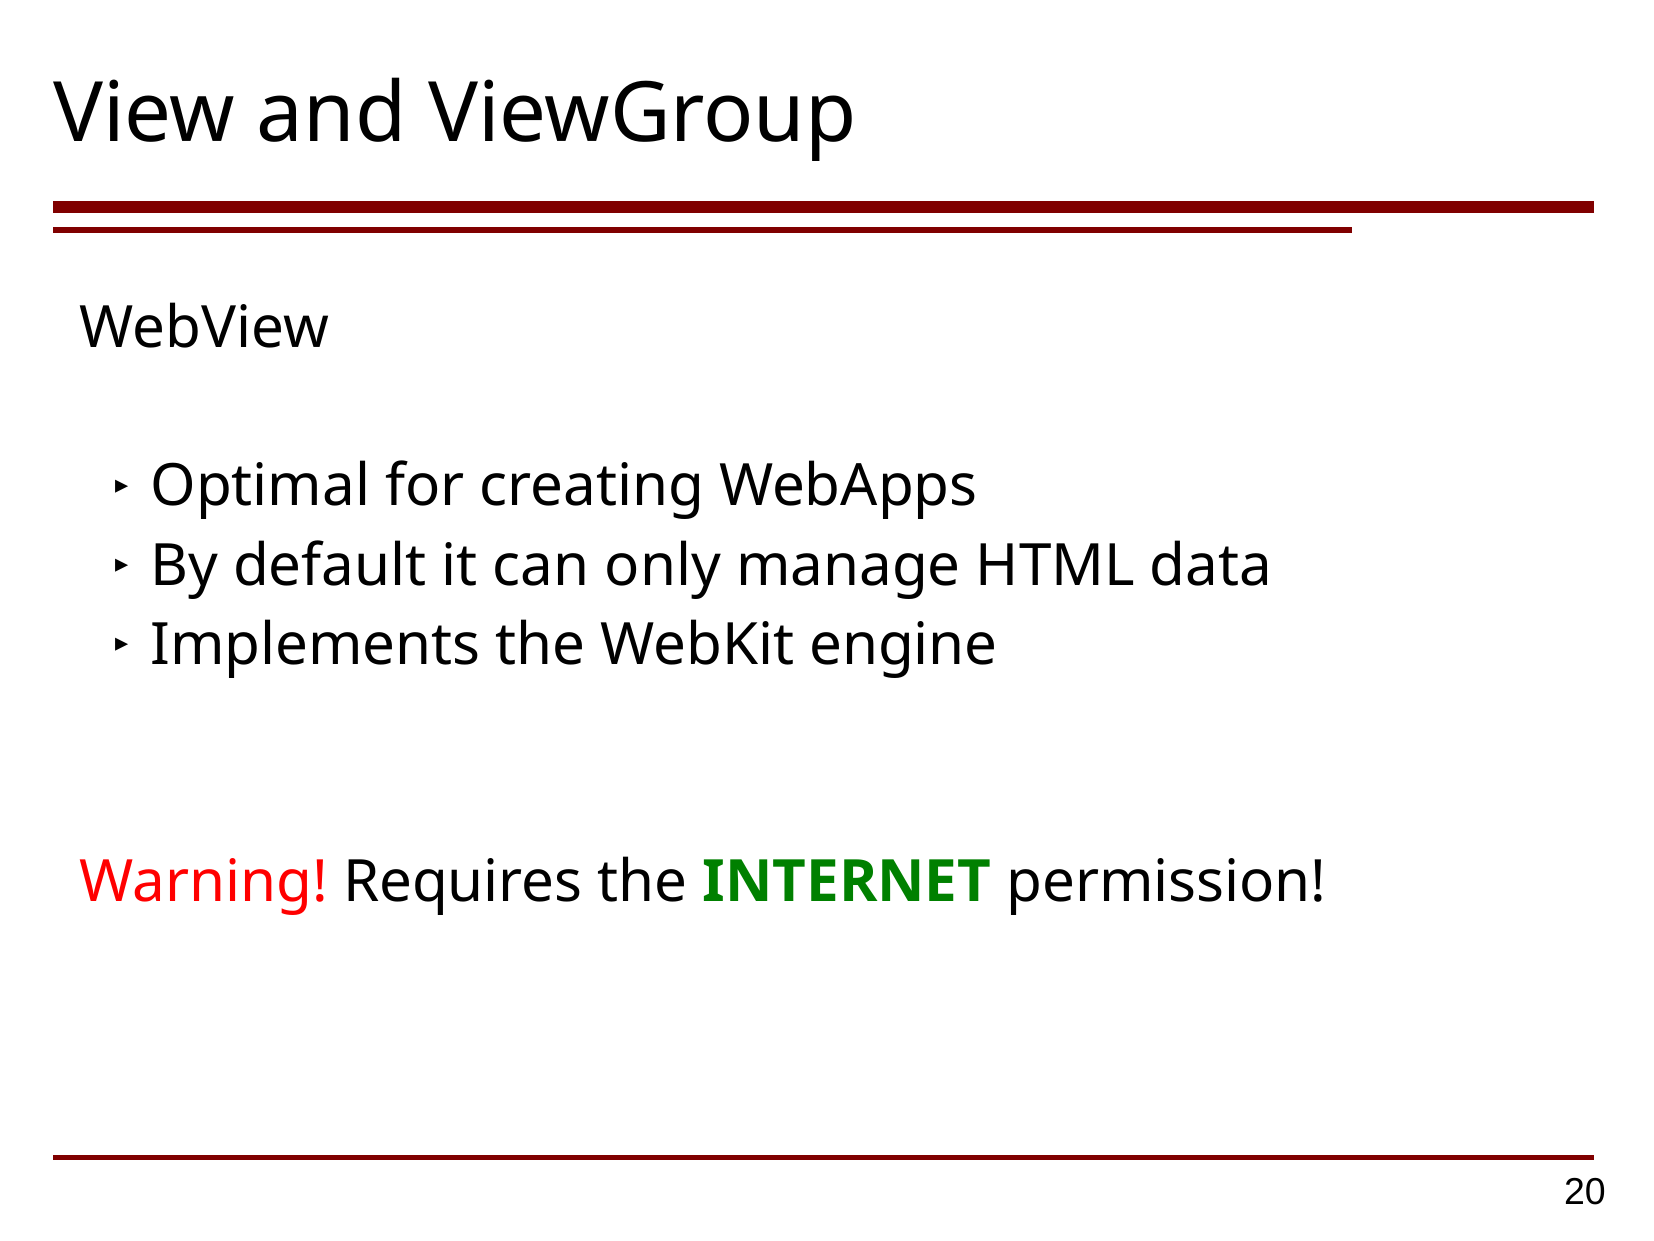

# View and ViewGroup
WebView
Optimal for creating WebApps
By default it can only manage HTML data
Implements the WebKit engine
Warning! Requires the INTERNET permission!